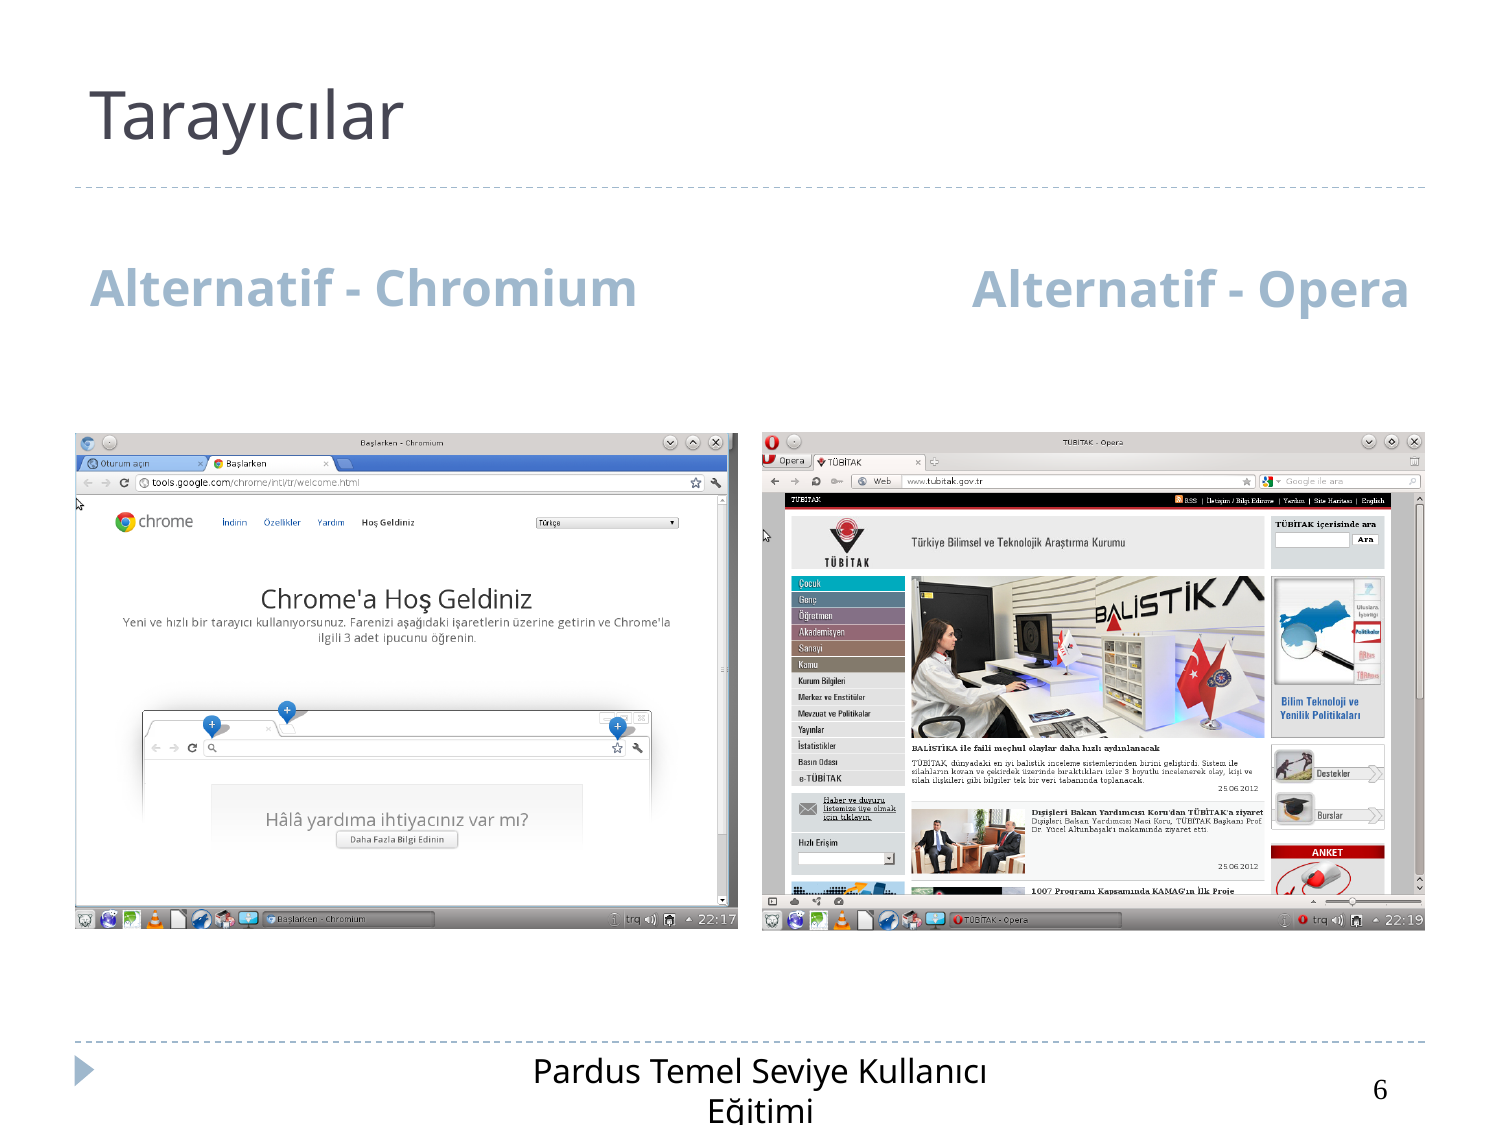

# Tarayıcılar
Alternatif - Chromium
Alternatif - Opera